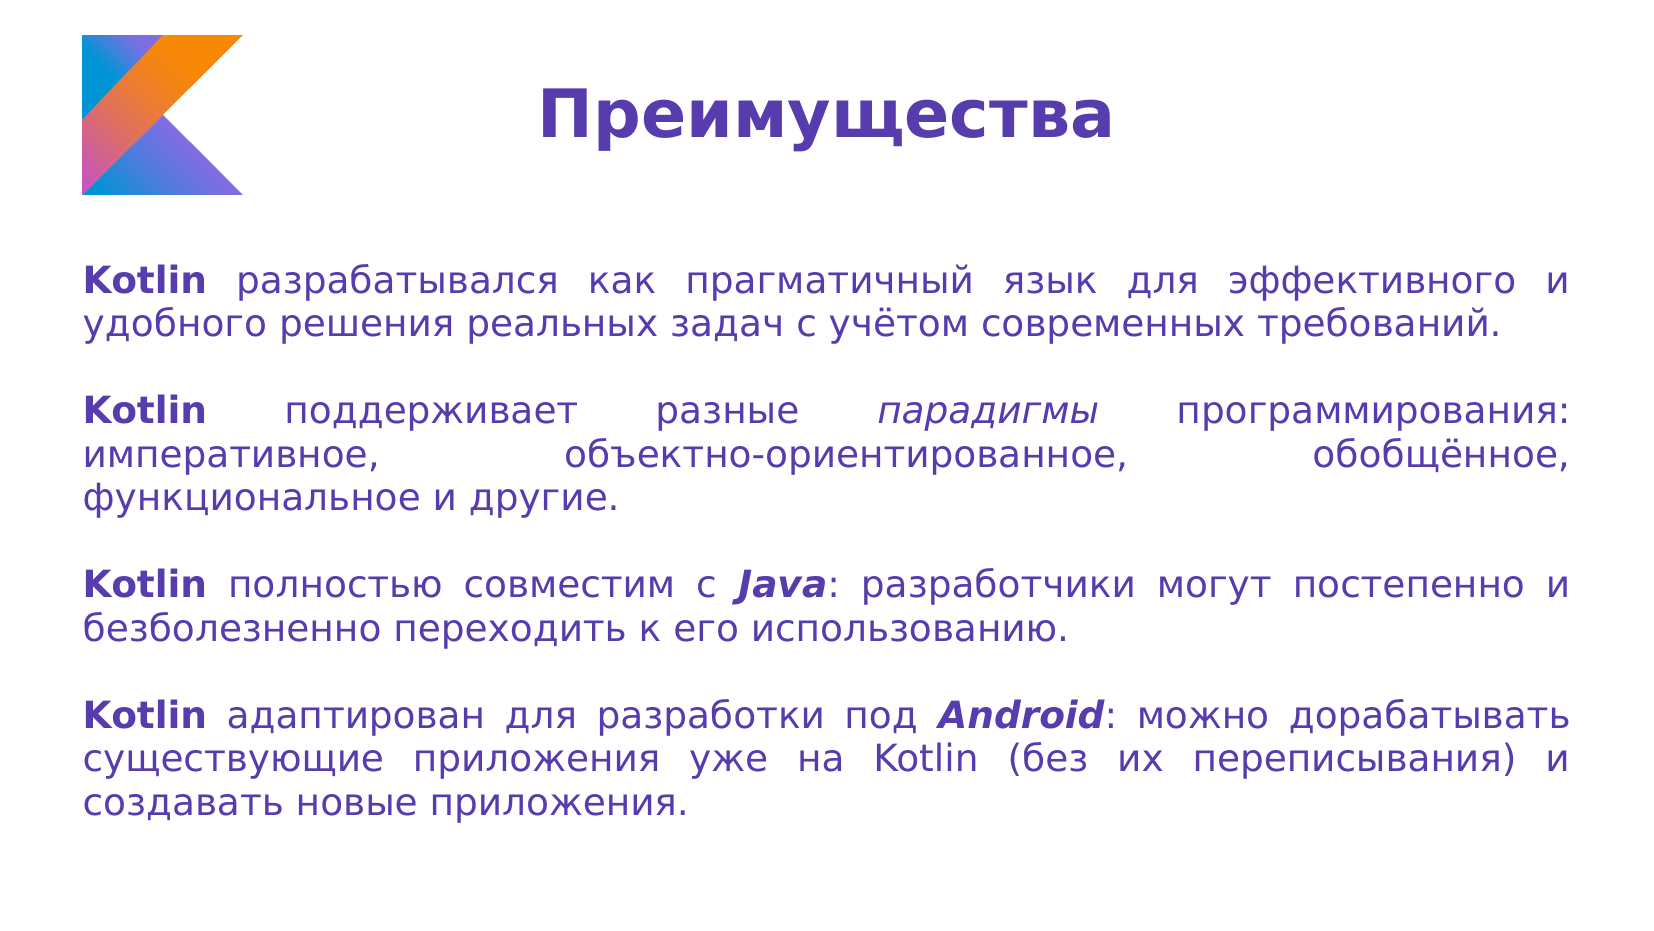

# Преимущества
Kotlin разрабатывался как прагматичный язык для эффективного и удобного решения реальных задач с учётом современных требований.
Kotlin поддерживает разные парадигмы программирования: императивное, объектно-ориентированное, обобщённое, функциональное и другие.
Kotlin полностью совместим с Java: разработчики могут постепенно и безболезненно переходить к его использованию.
Kotlin адаптирован для разработки под Android: можно дорабатывать существующие приложения уже на Kotlin (без их переписывания) и создавать новые приложения.